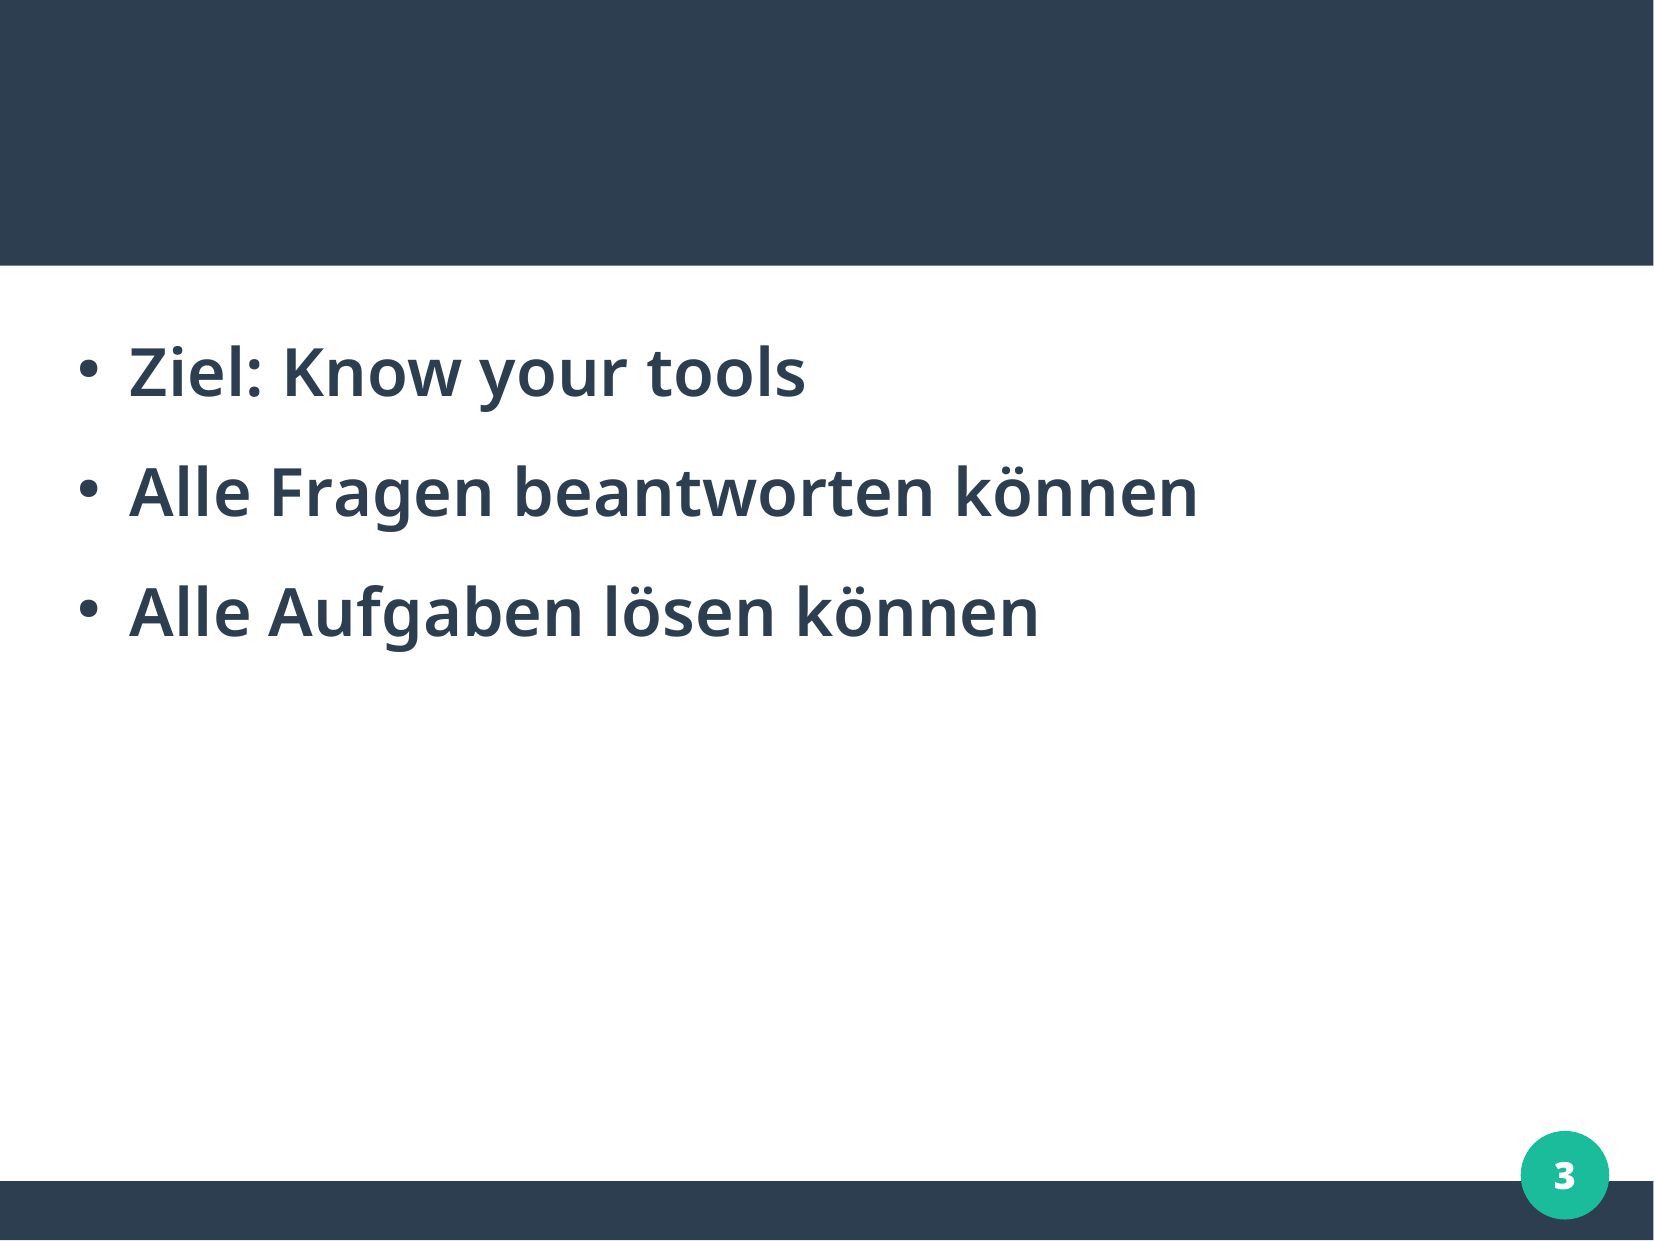

#
Ziel: Know your tools
Alle Fragen beantworten können
Alle Aufgaben lösen können
3